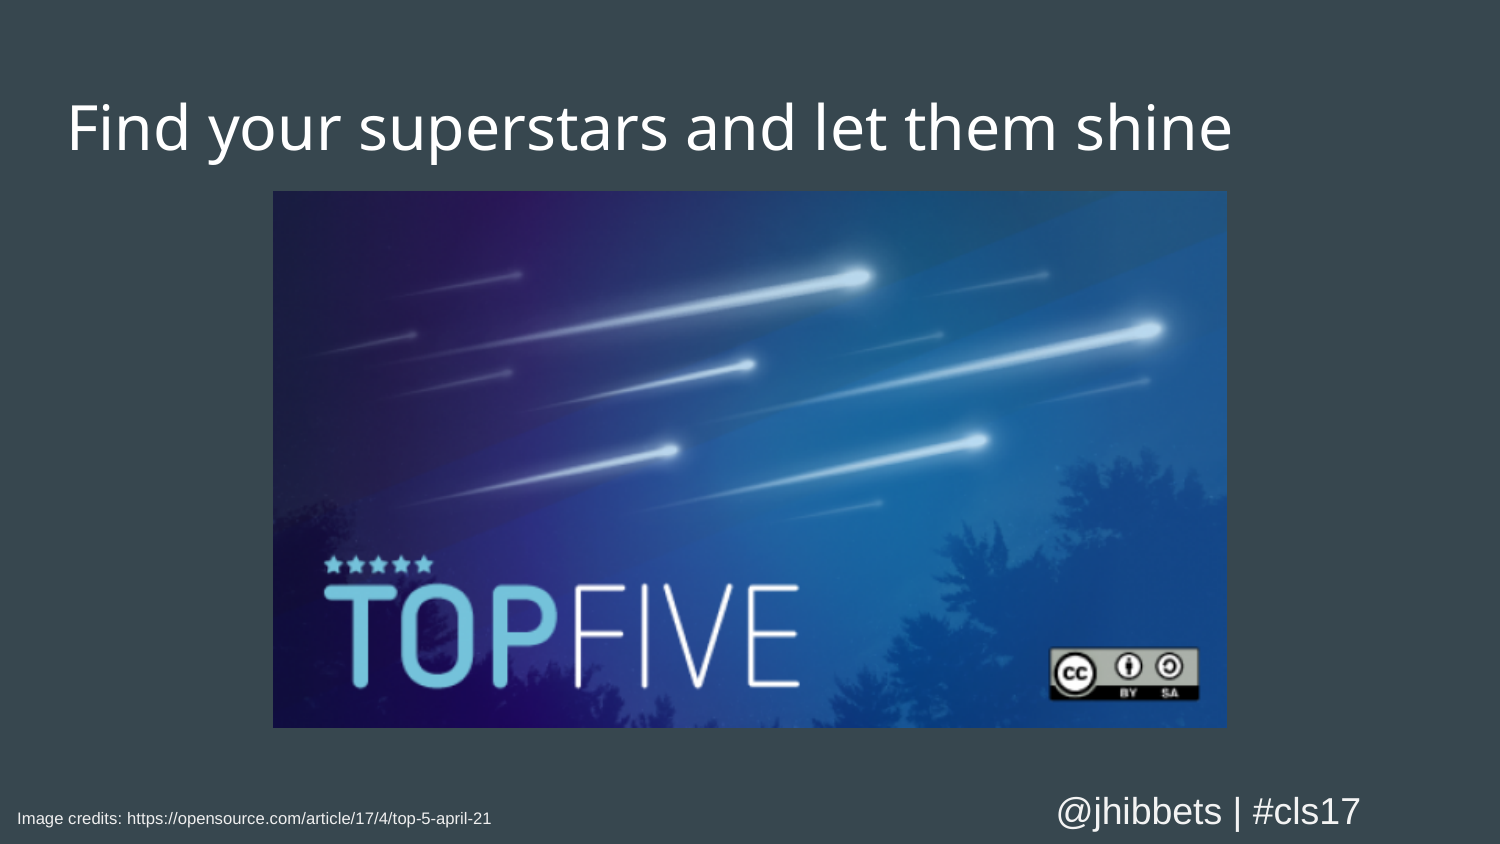

# Find your superstars and let them shine
Image credits: https://opensource.com/article/17/4/top-5-april-21